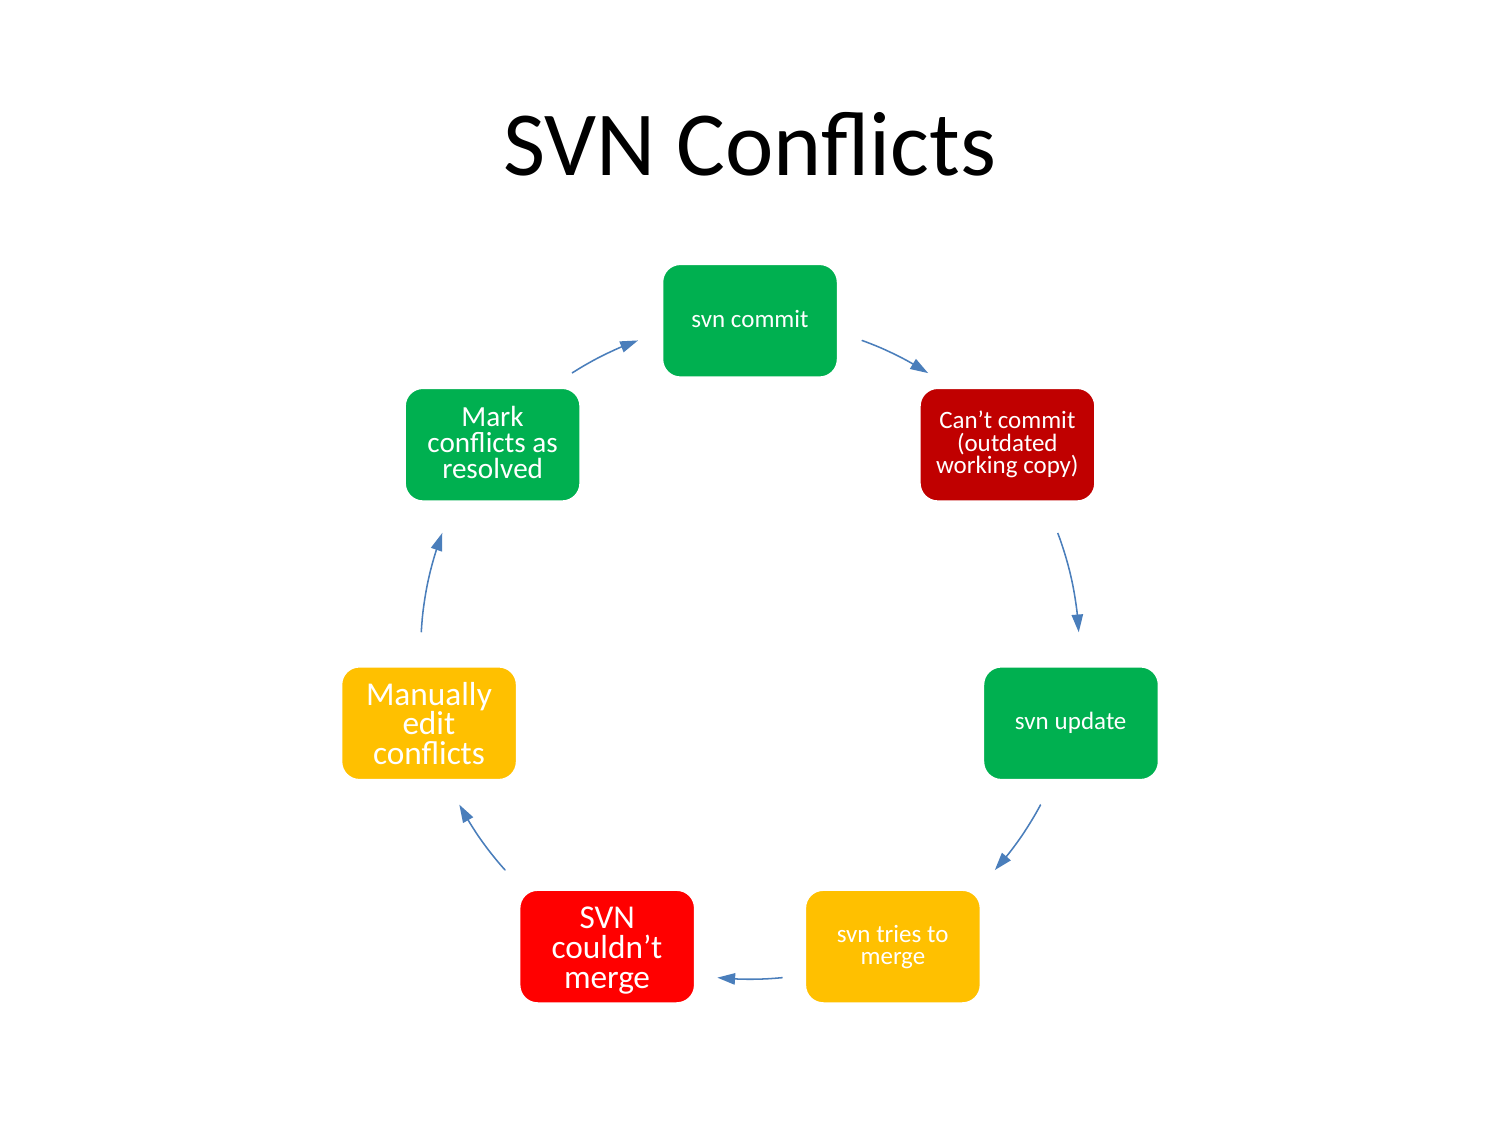

# SVN Conflicts
svn commit
Mark conflicts as resolved
Can’t commit (outdated working copy)
Manually edit conflicts
svn update
SVN couldn’t merge
svn tries to merge